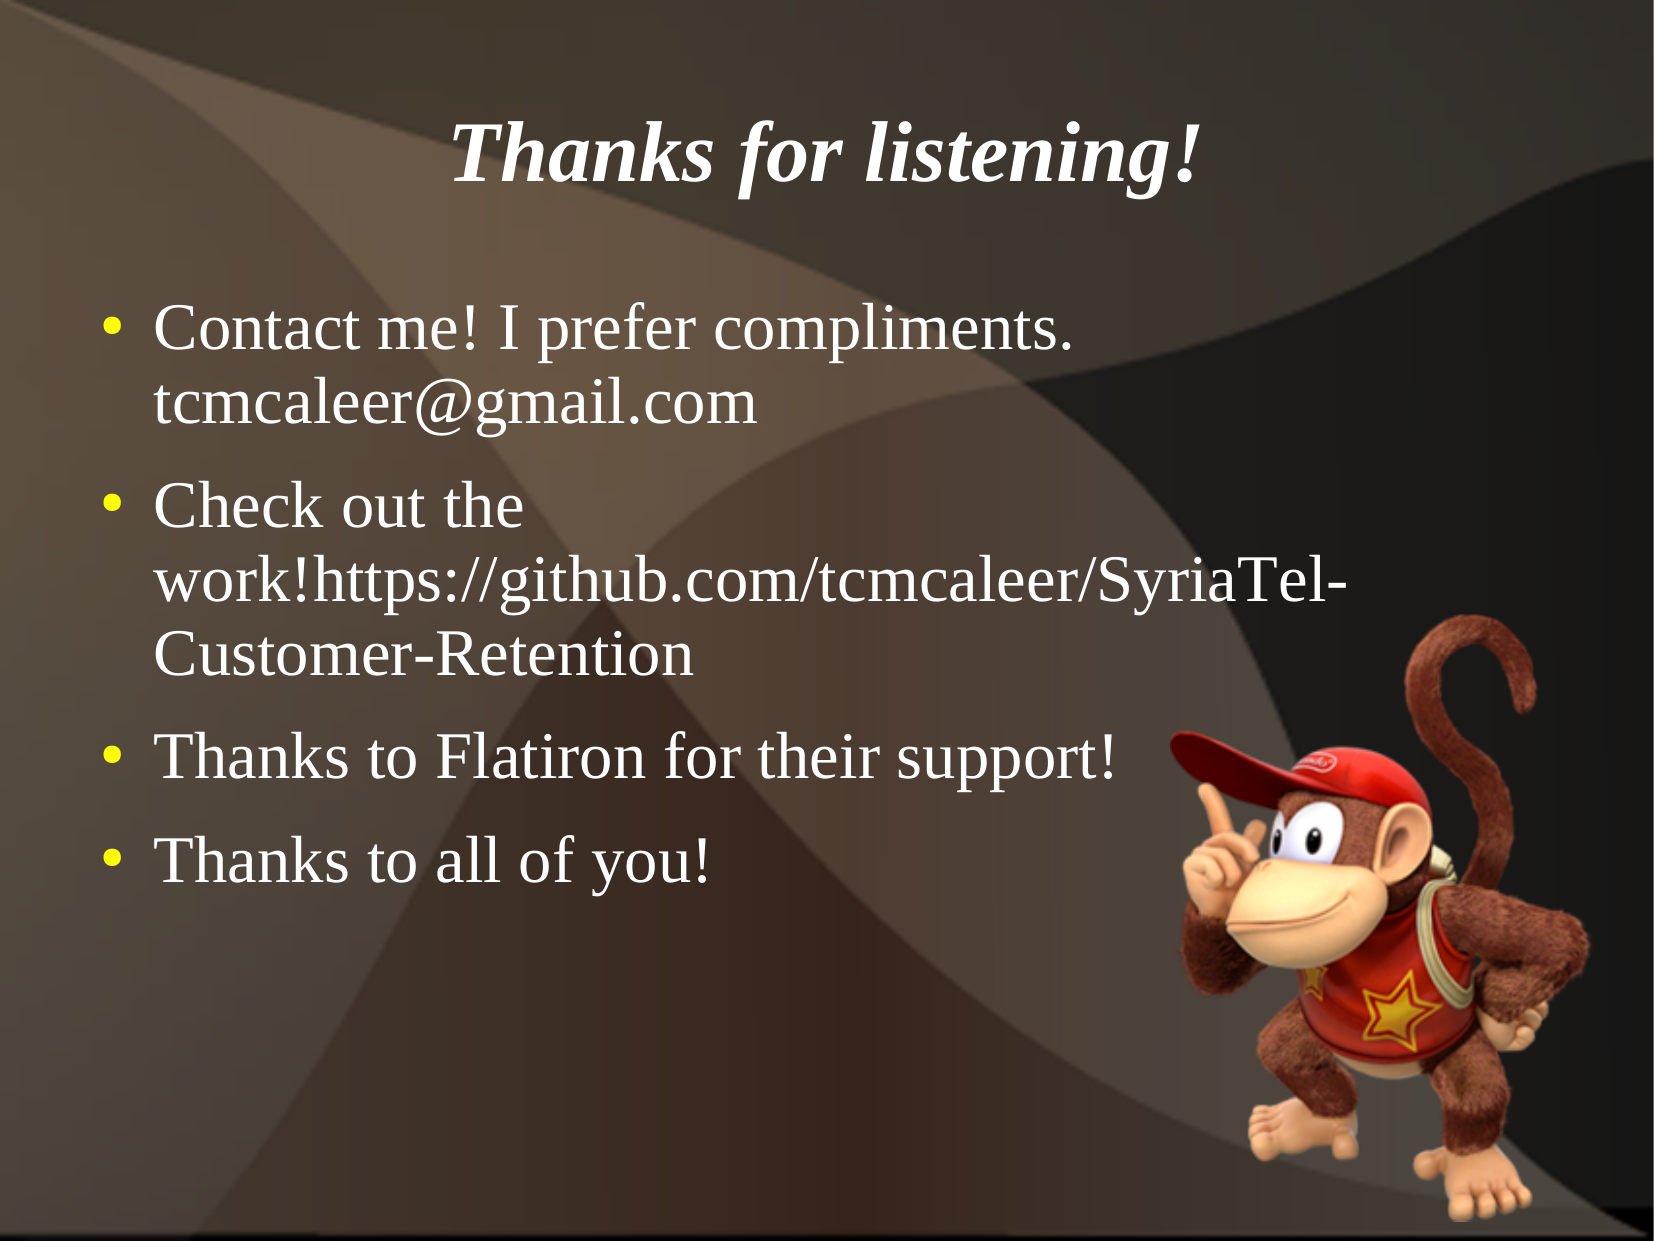

# Thanks for listening!
Contact me! I prefer compliments. tcmcaleer@gmail.com
Check out the work!https://github.com/tcmcaleer/SyriaTel-Customer-Retention
Thanks to Flatiron for their support!
Thanks to all of you!